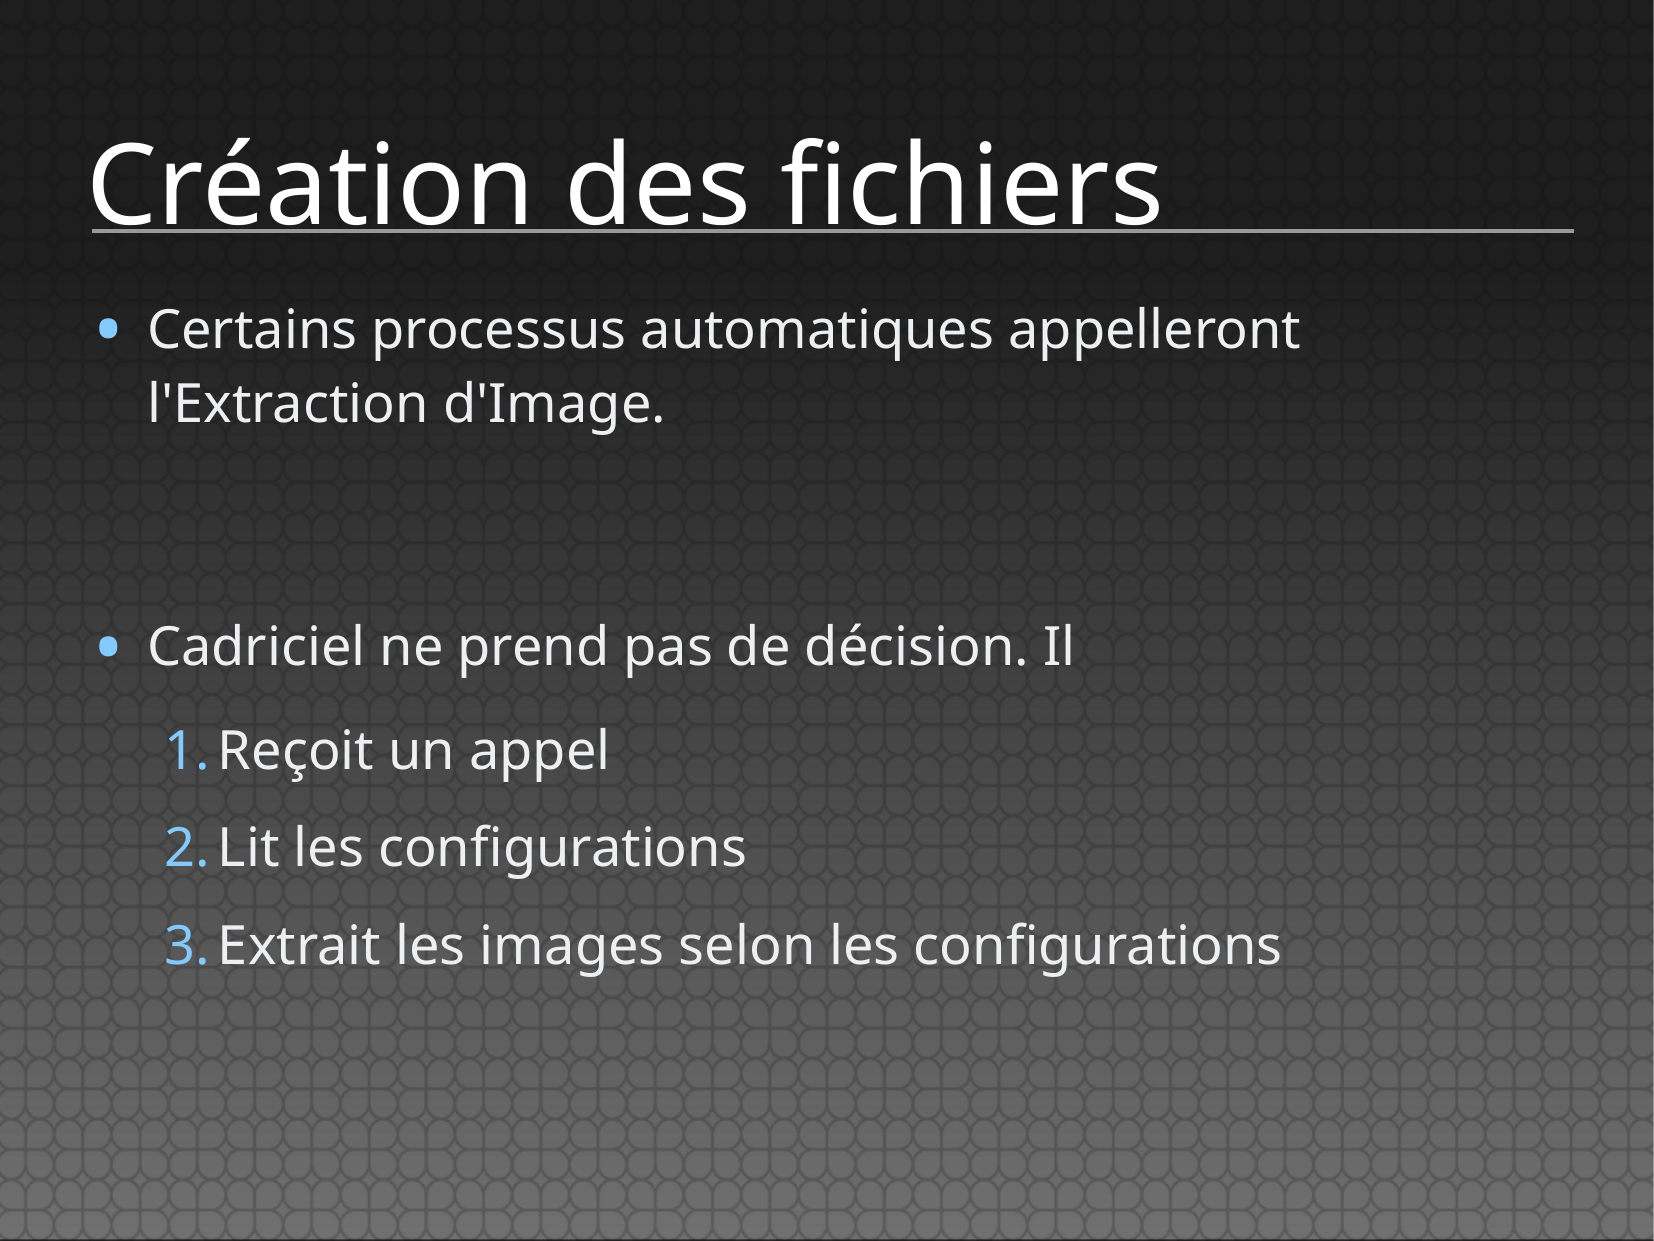

# Création des fichiers
Certains processus automatiques appelleront l'Extraction d'Image.
Cadriciel ne prend pas de décision. Il
Reçoit un appel
Lit les configurations
Extrait les images selon les configurations